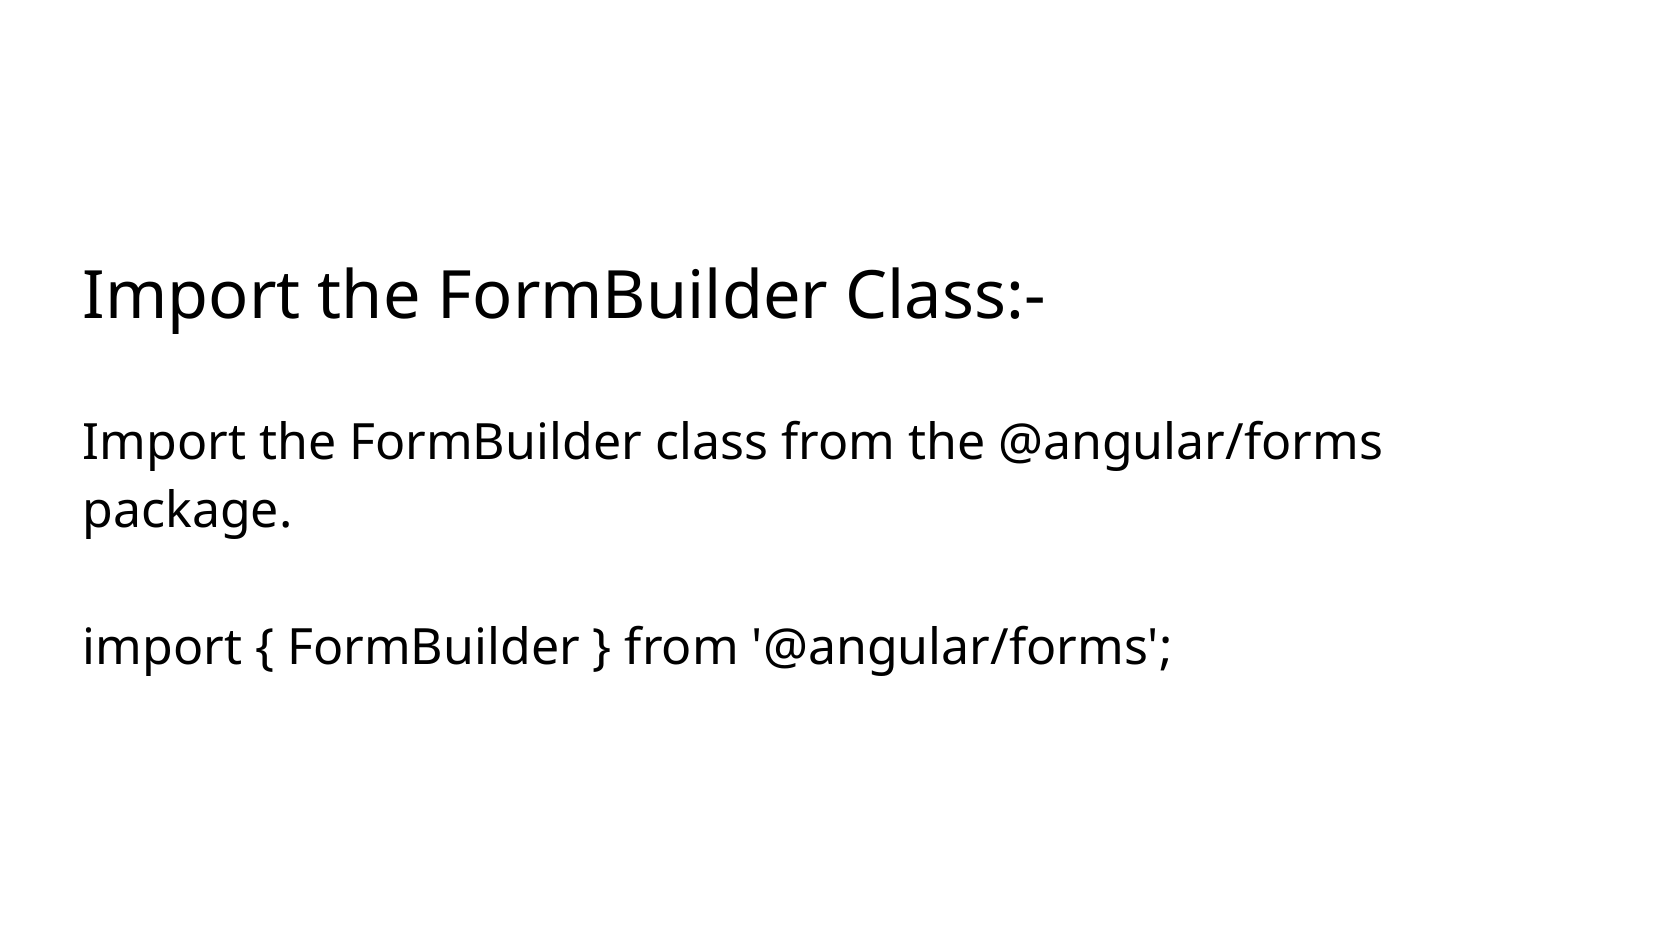

# Import the FormBuilder Class:-
Import the FormBuilder class from the @angular/forms package.
import { FormBuilder } from '@angular/forms';